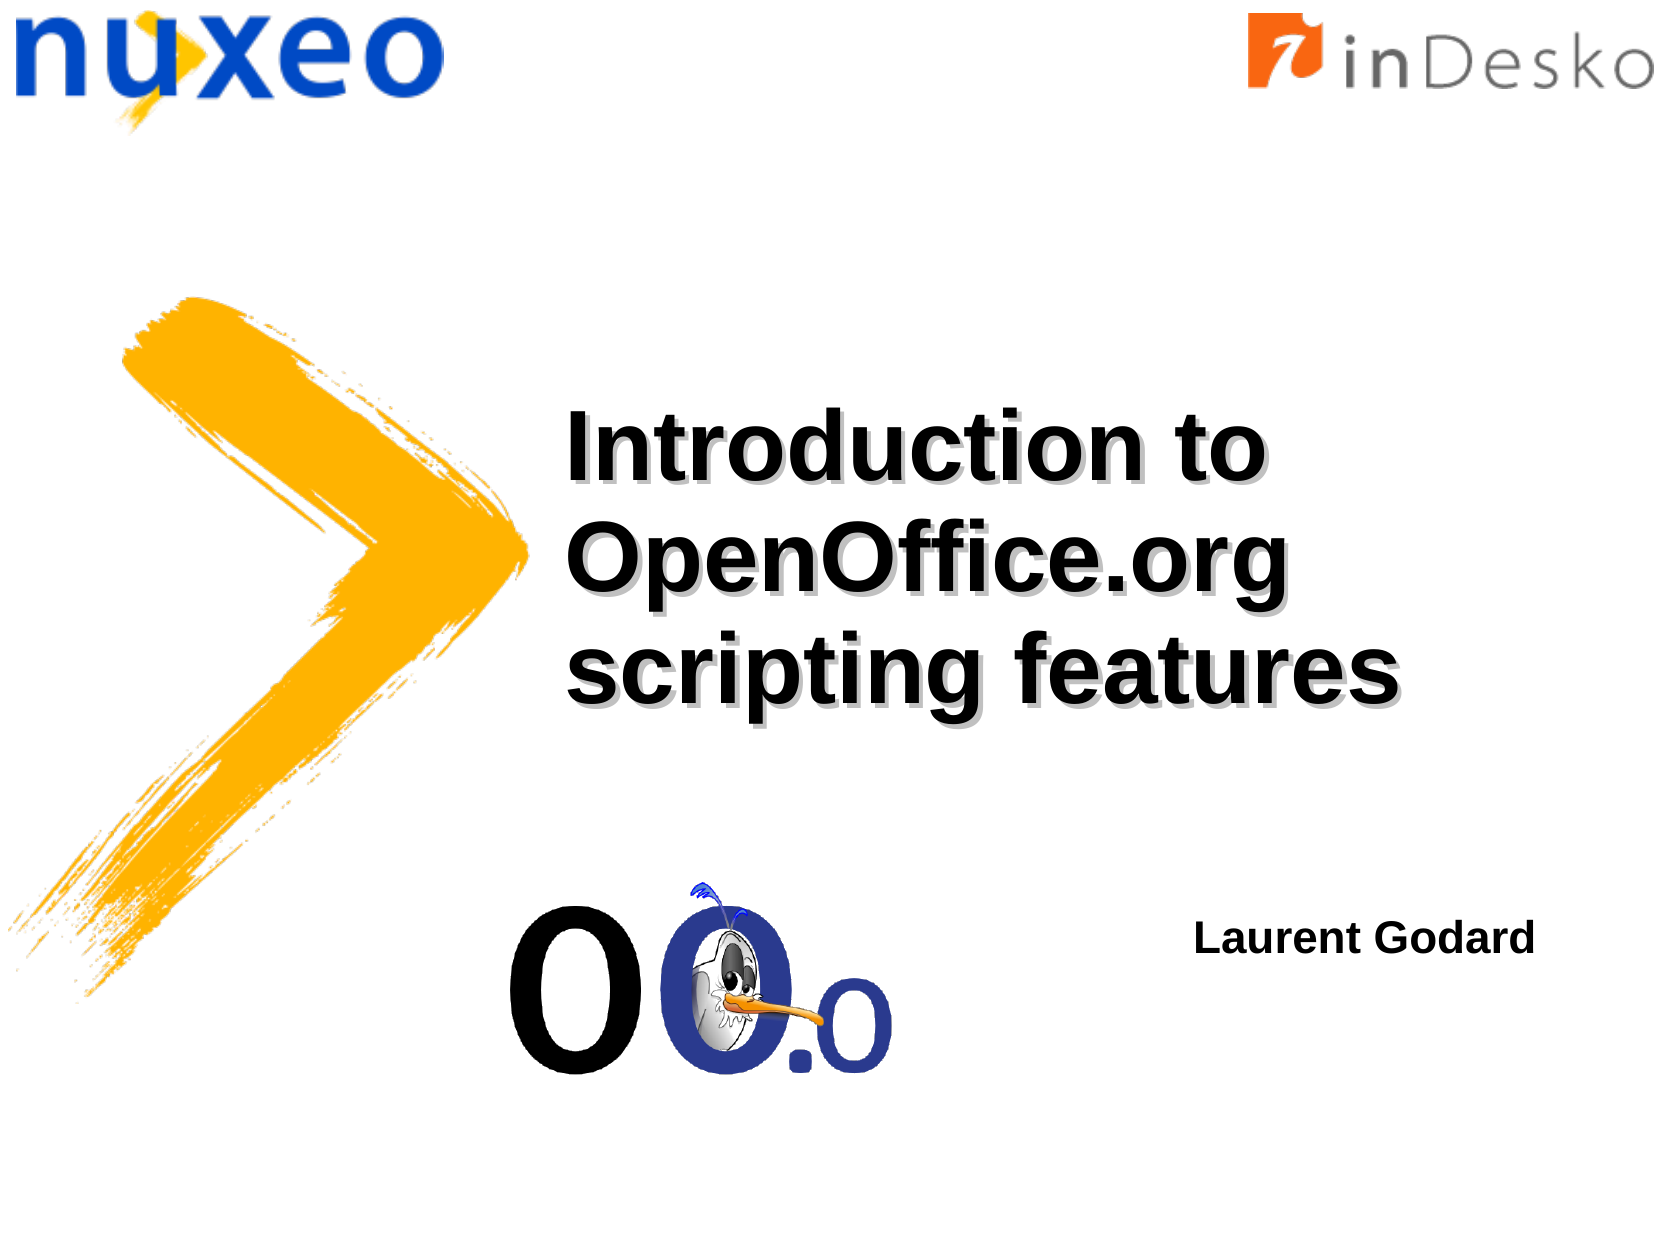

# Introduction to OpenOffice.org scripting features
Laurent Godard